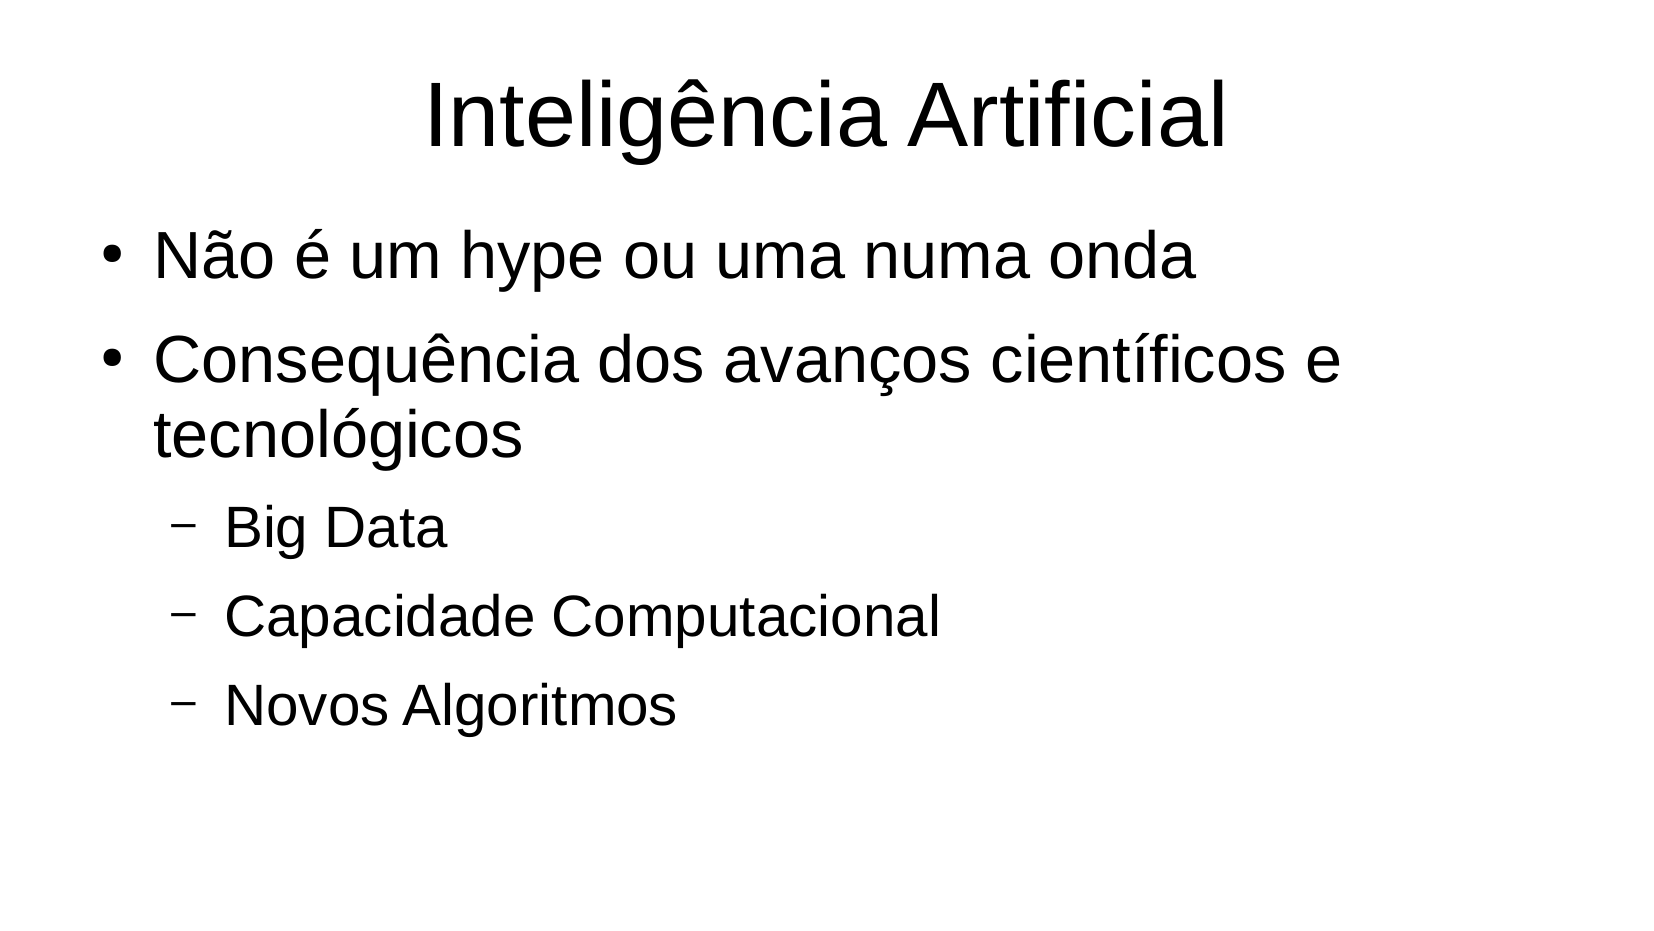

# Inteligência Artificial
Não é um hype ou uma numa onda
Consequência dos avanços científicos e tecnológicos
Big Data
Capacidade Computacional
Novos Algoritmos